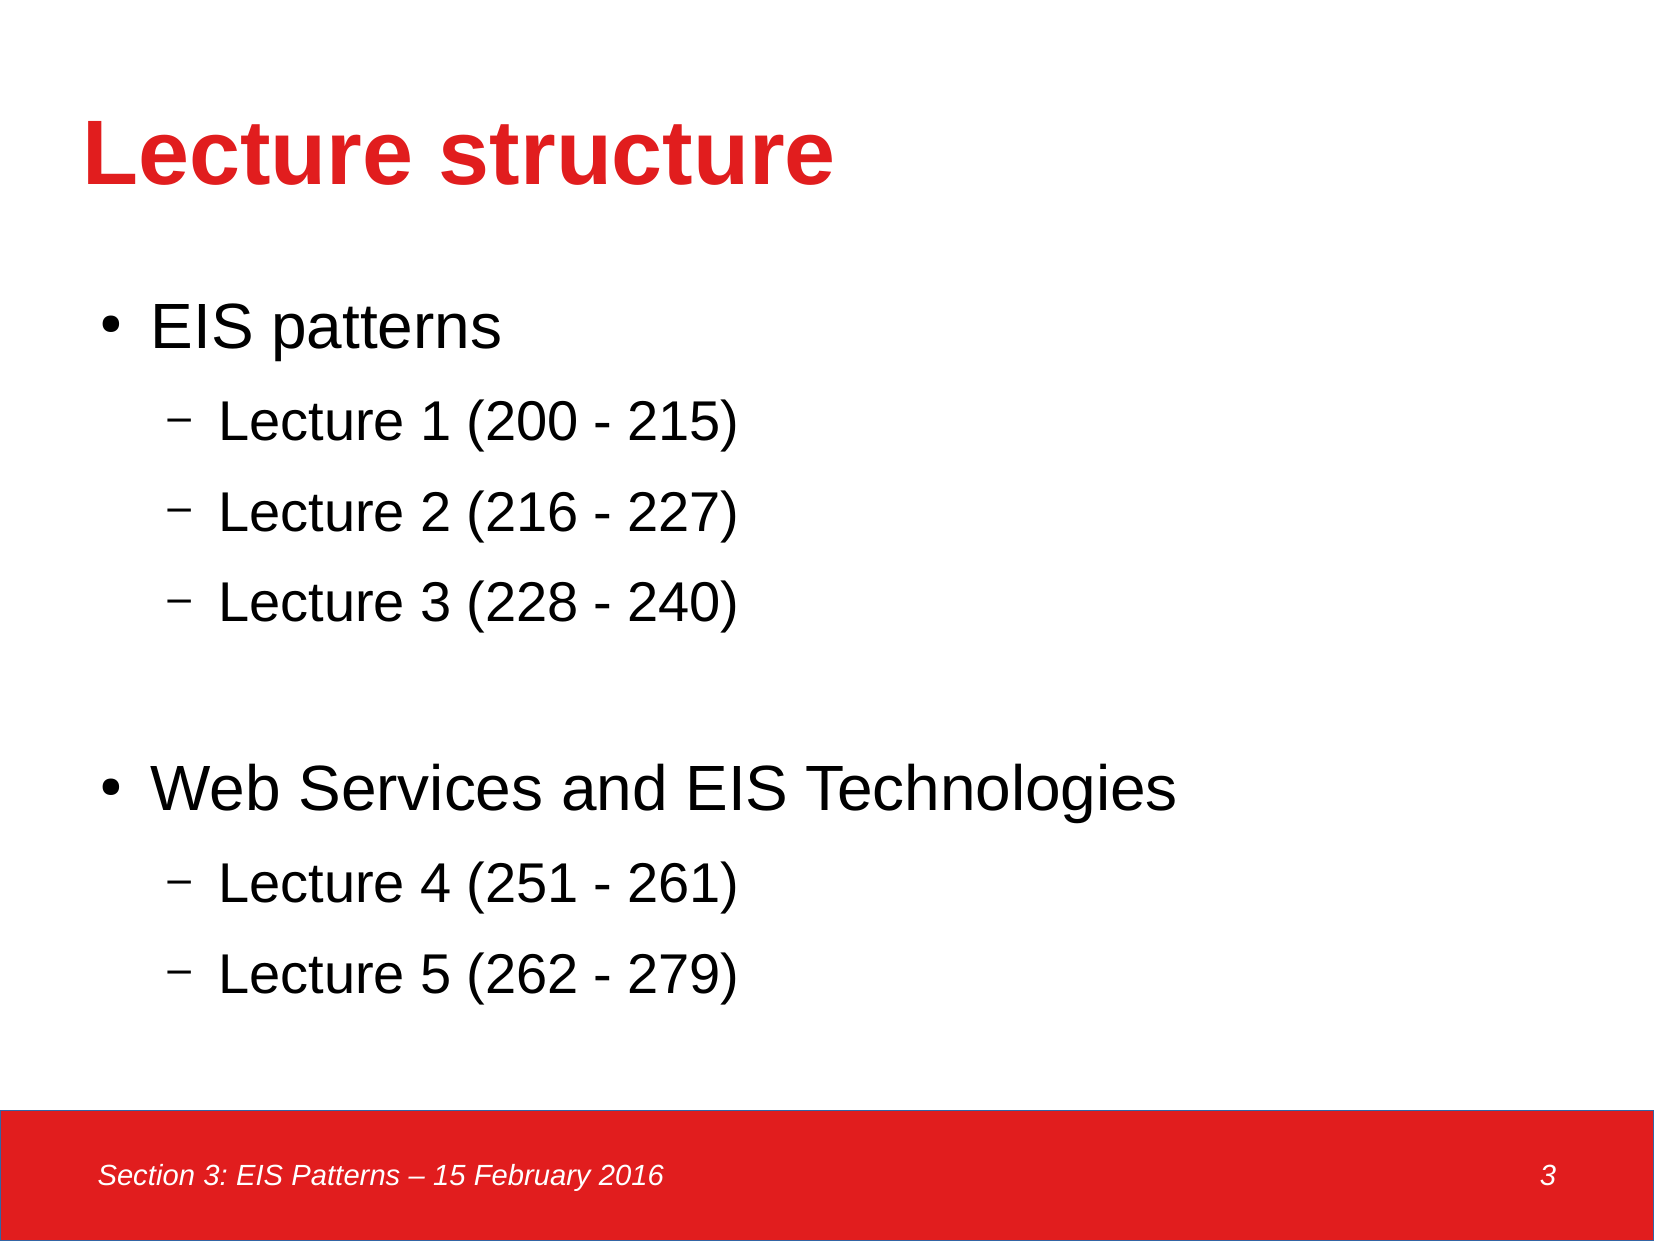

# Lecture structure
EIS patterns
Lecture 1 (200 - 215)
Lecture 2 (216 - 227)
Lecture 3 (228 - 240)
Web Services and EIS Technologies
Lecture 4 (251 - 261)
Lecture 5 (262 - 279)